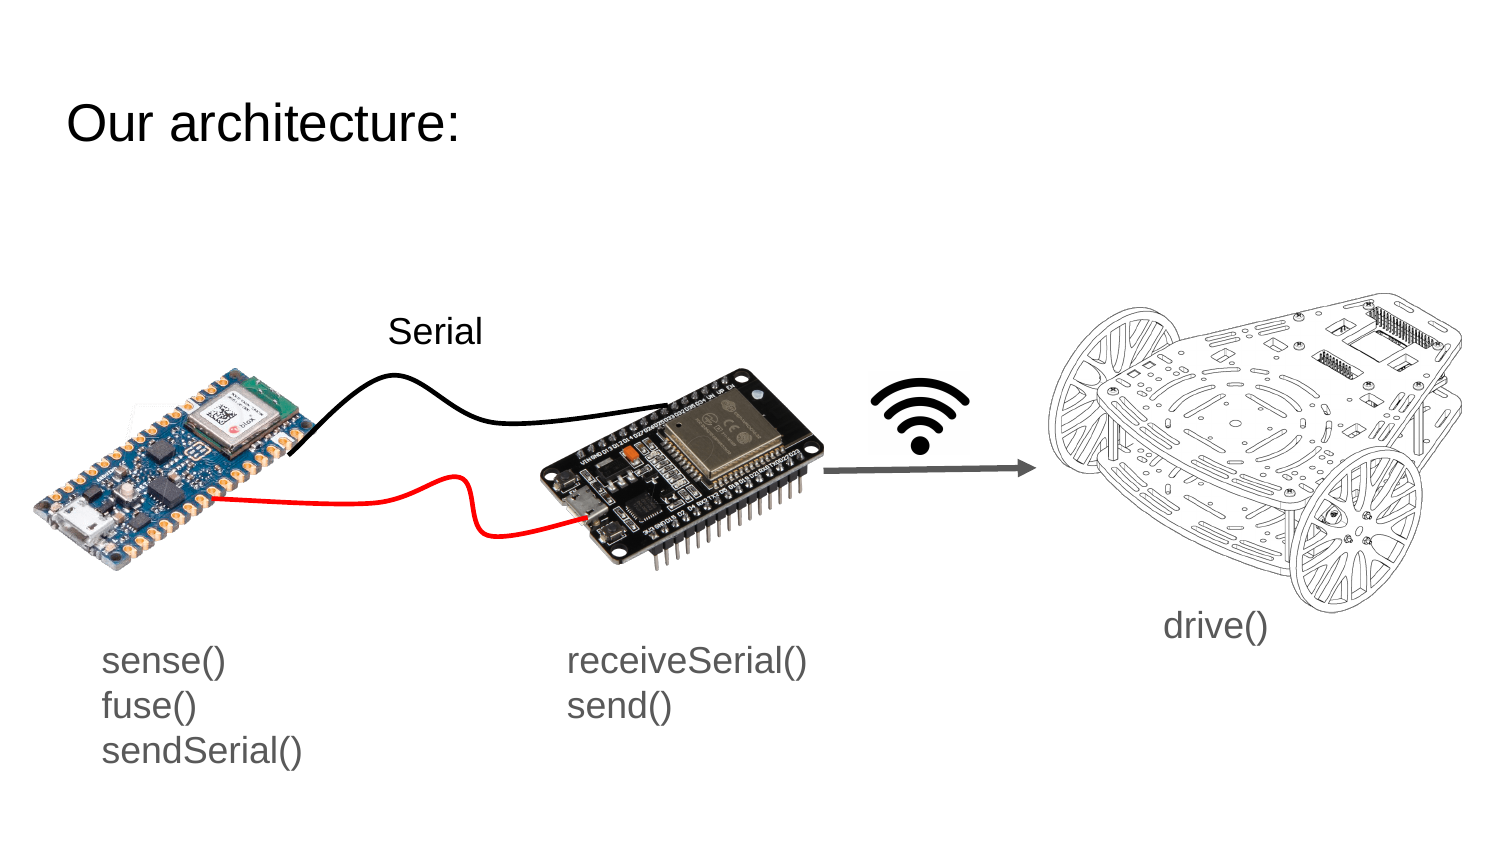

# Our architecture:
Serial
drive()
sense()
fuse()
sendSerial()
receiveSerial()
send()